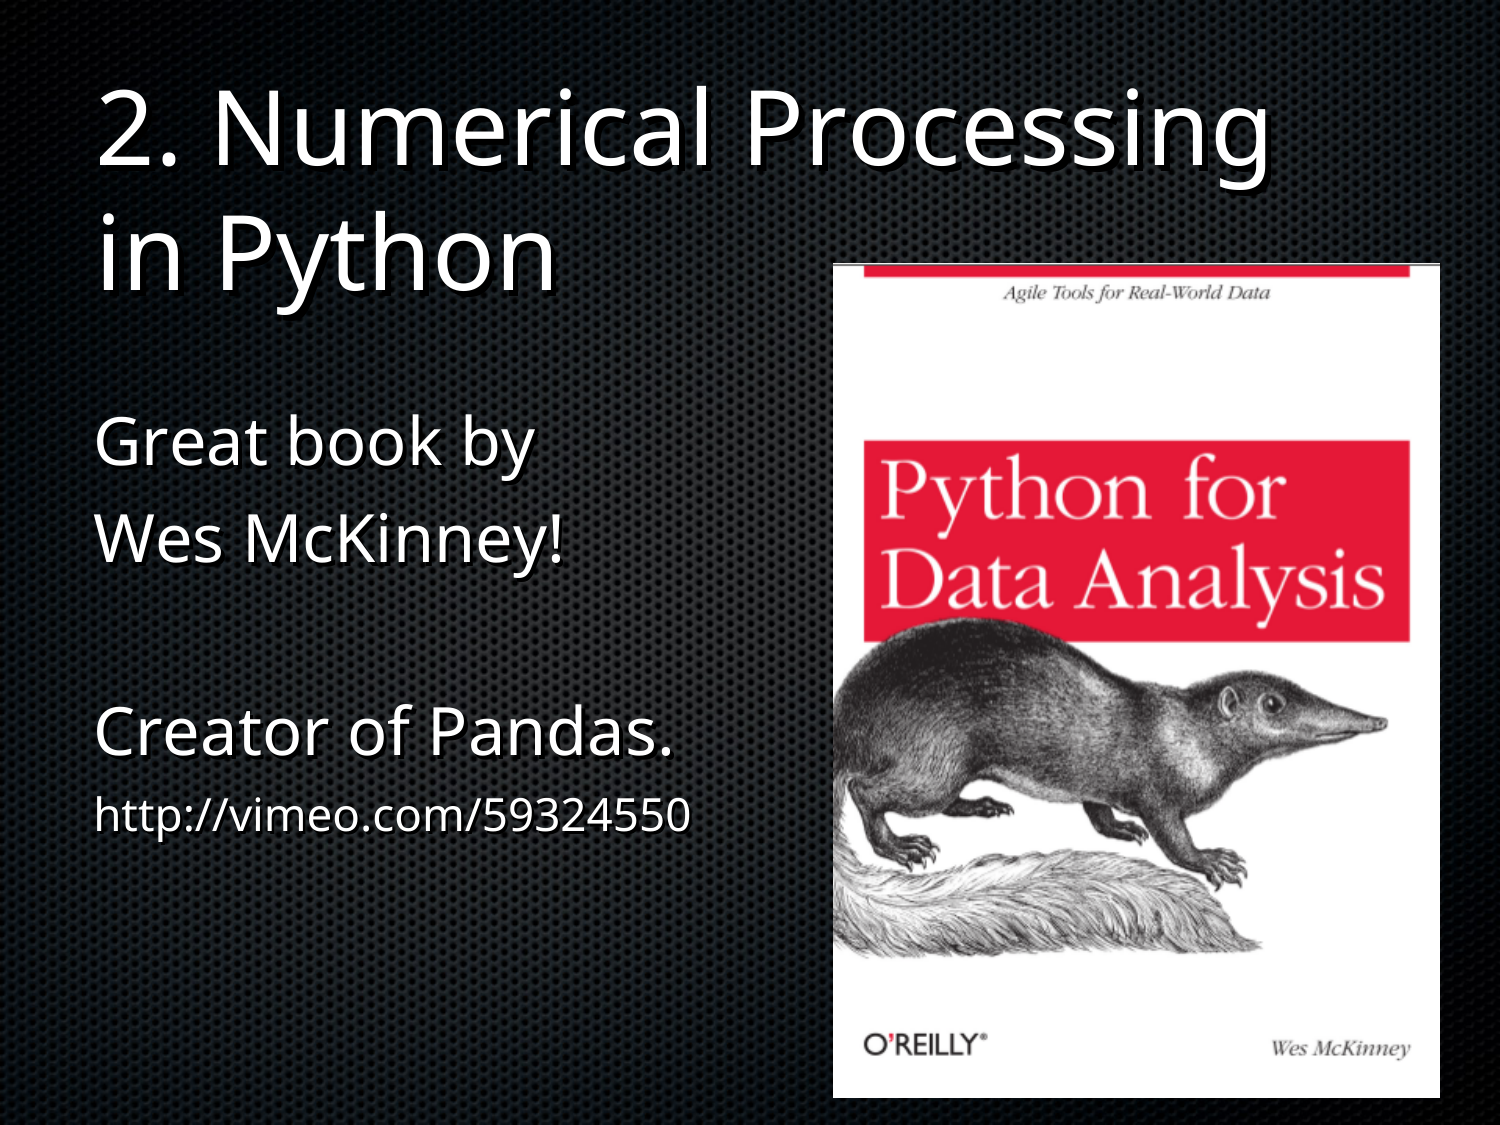

# 2. Numerical Processing in Python
Great book by
Wes McKinney!
Creator of Pandas.
http://vimeo.com/59324550